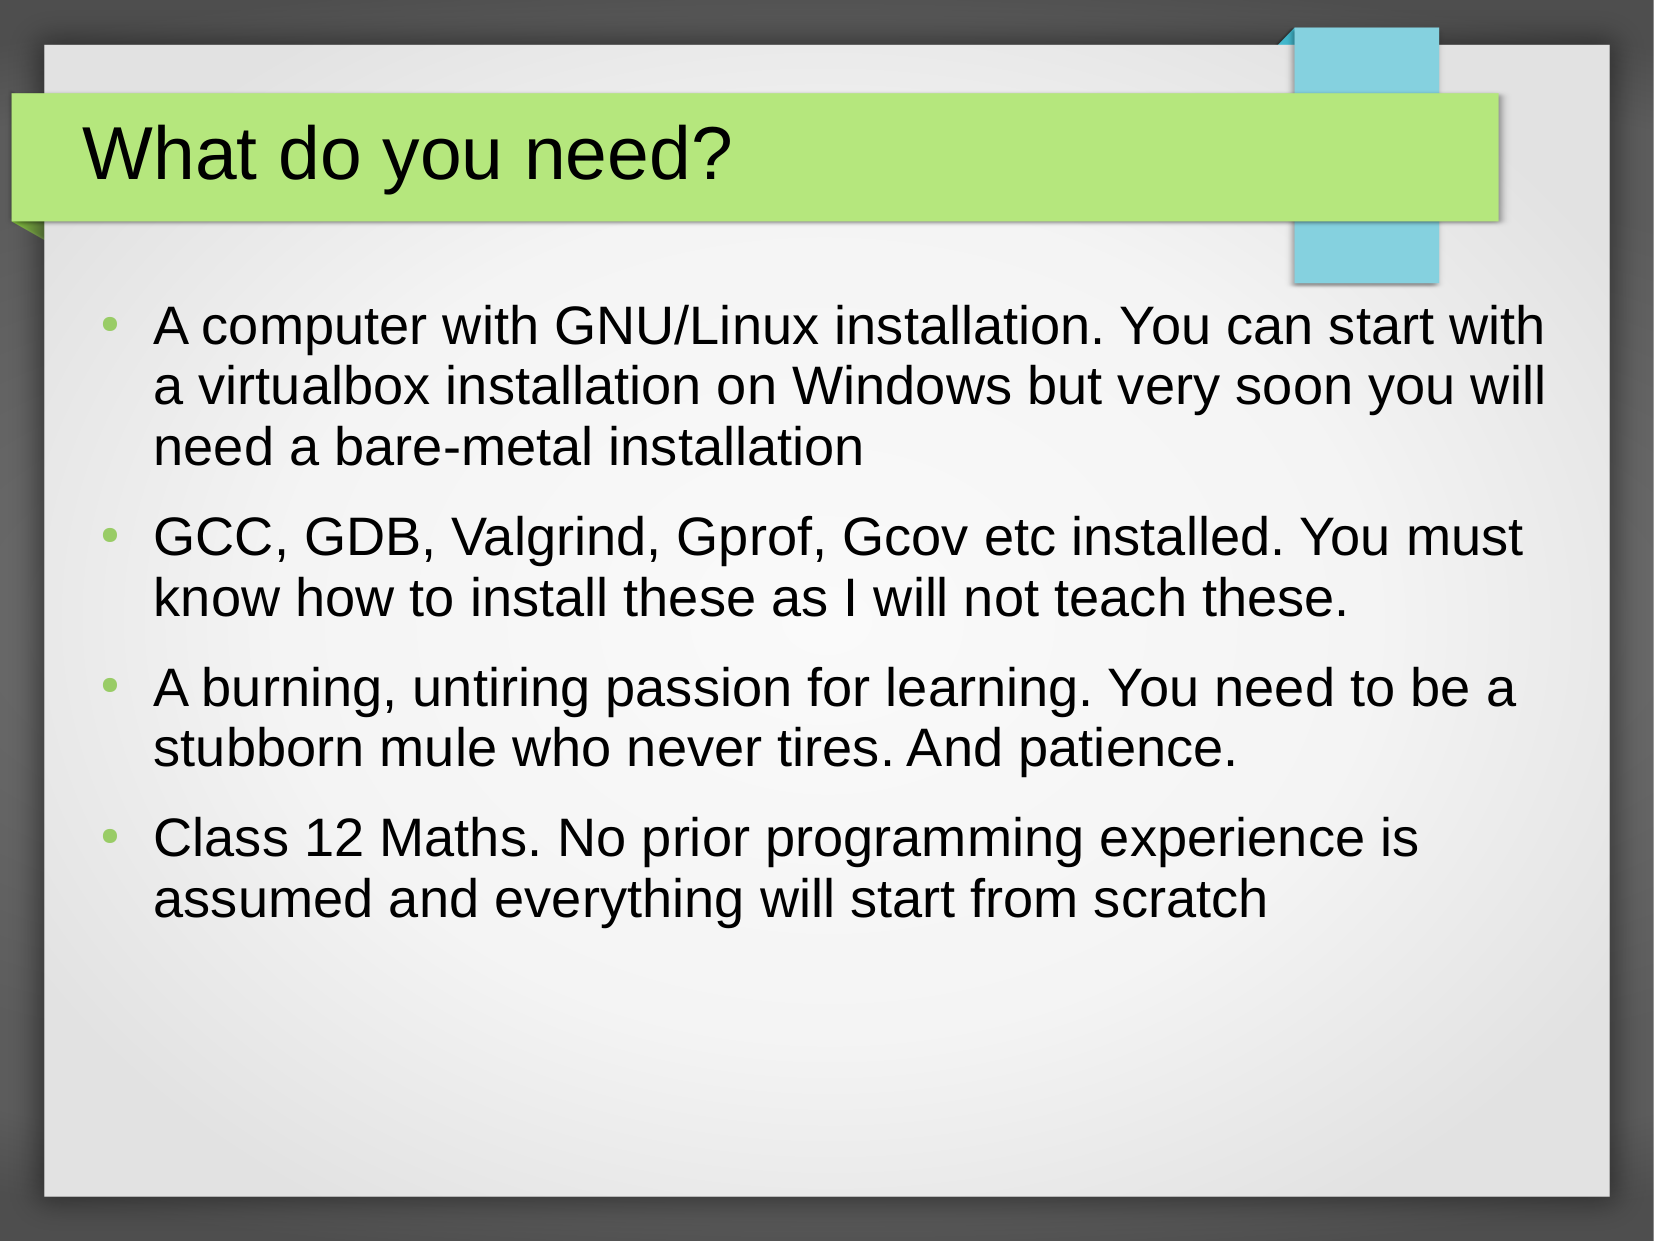

# What do you need?
A computer with GNU/Linux installation. You can start with a virtualbox installation on Windows but very soon you will need a bare-metal installation
GCC, GDB, Valgrind, Gprof, Gcov etc installed. You must know how to install these as I will not teach these.
A burning, untiring passion for learning. You need to be a stubborn mule who never tires. And patience.
Class 12 Maths. No prior programming experience is assumed and everything will start from scratch